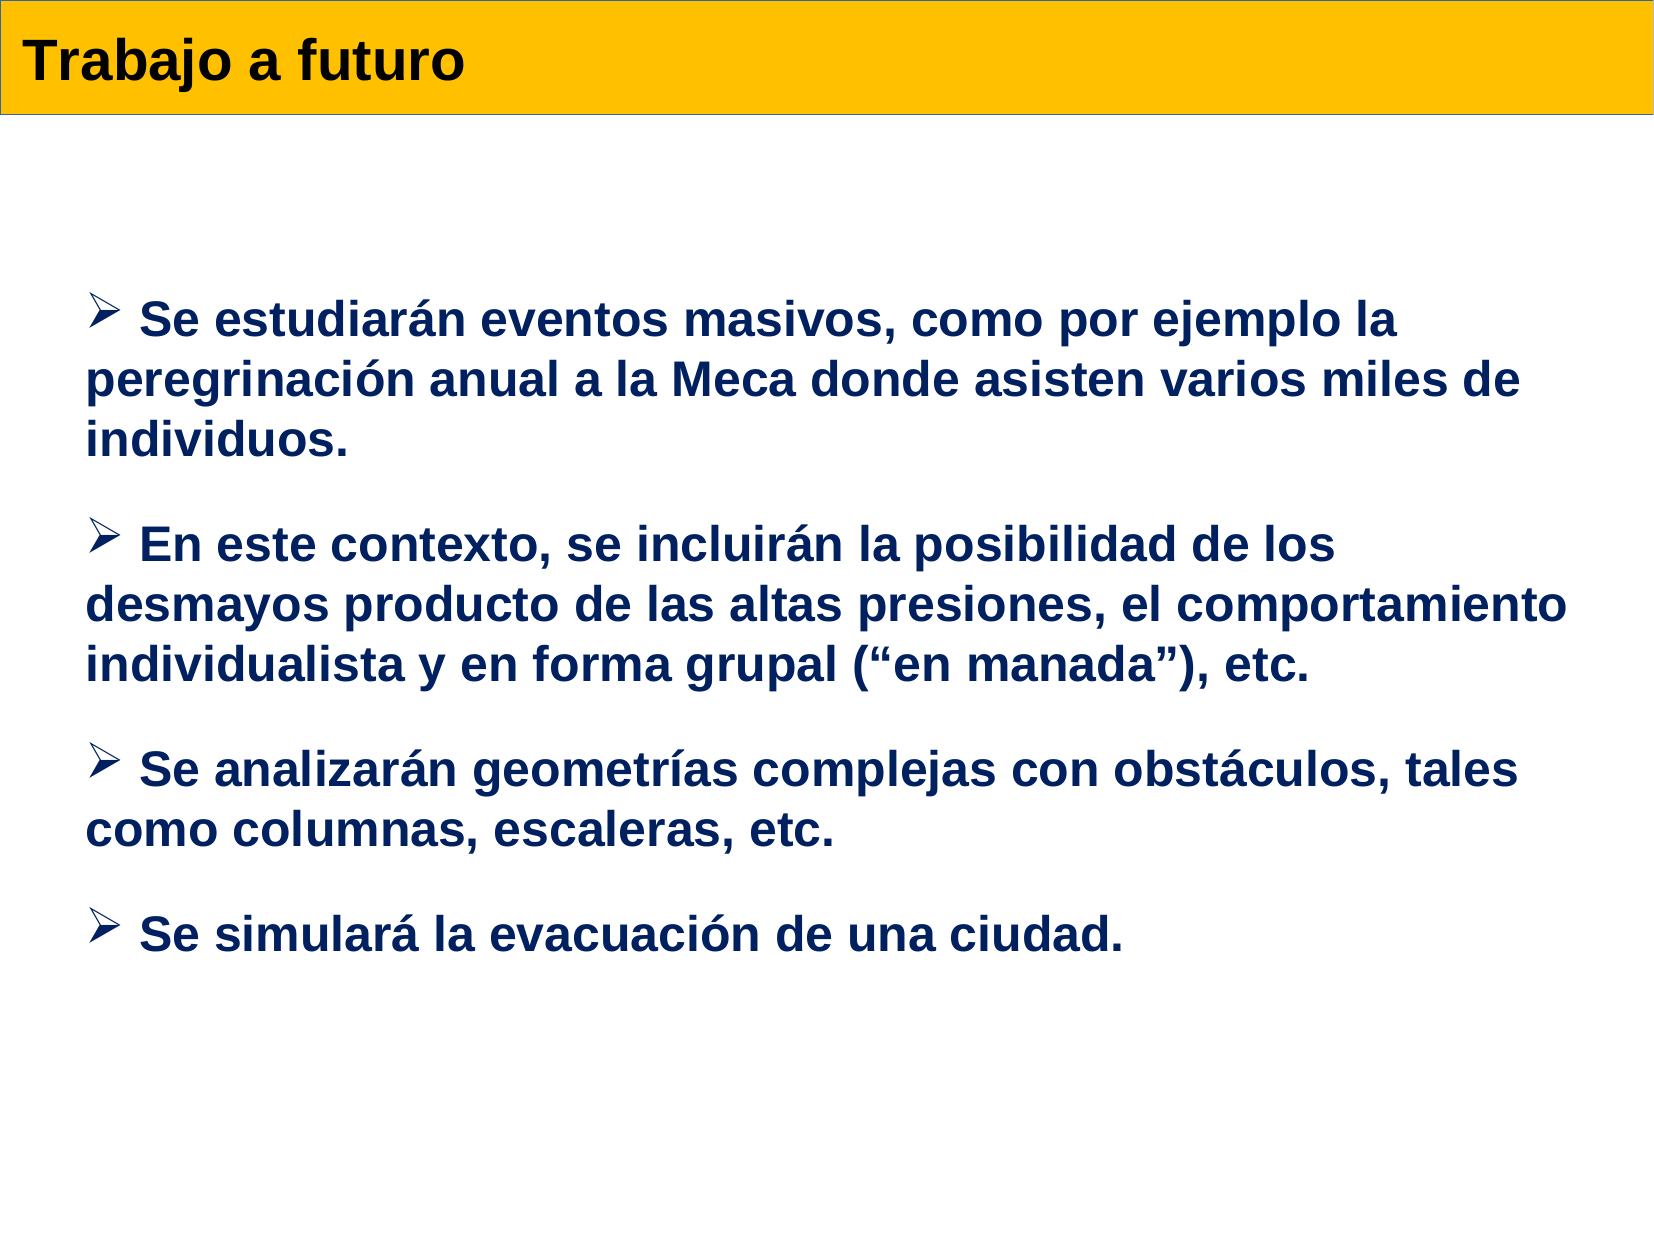

Trabajo a futuro
 Se estudiarán eventos masivos, como por ejemplo la peregrinación anual a la Meca donde asisten varios miles de individuos.
 En este contexto, se incluirán la posibilidad de los desmayos producto de las altas presiones, el comportamiento individualista y en forma grupal (“en manada”), etc.
 Se analizarán geometrías complejas con obstáculos, tales como columnas, escaleras, etc.
 Se simulará la evacuación de una ciudad.